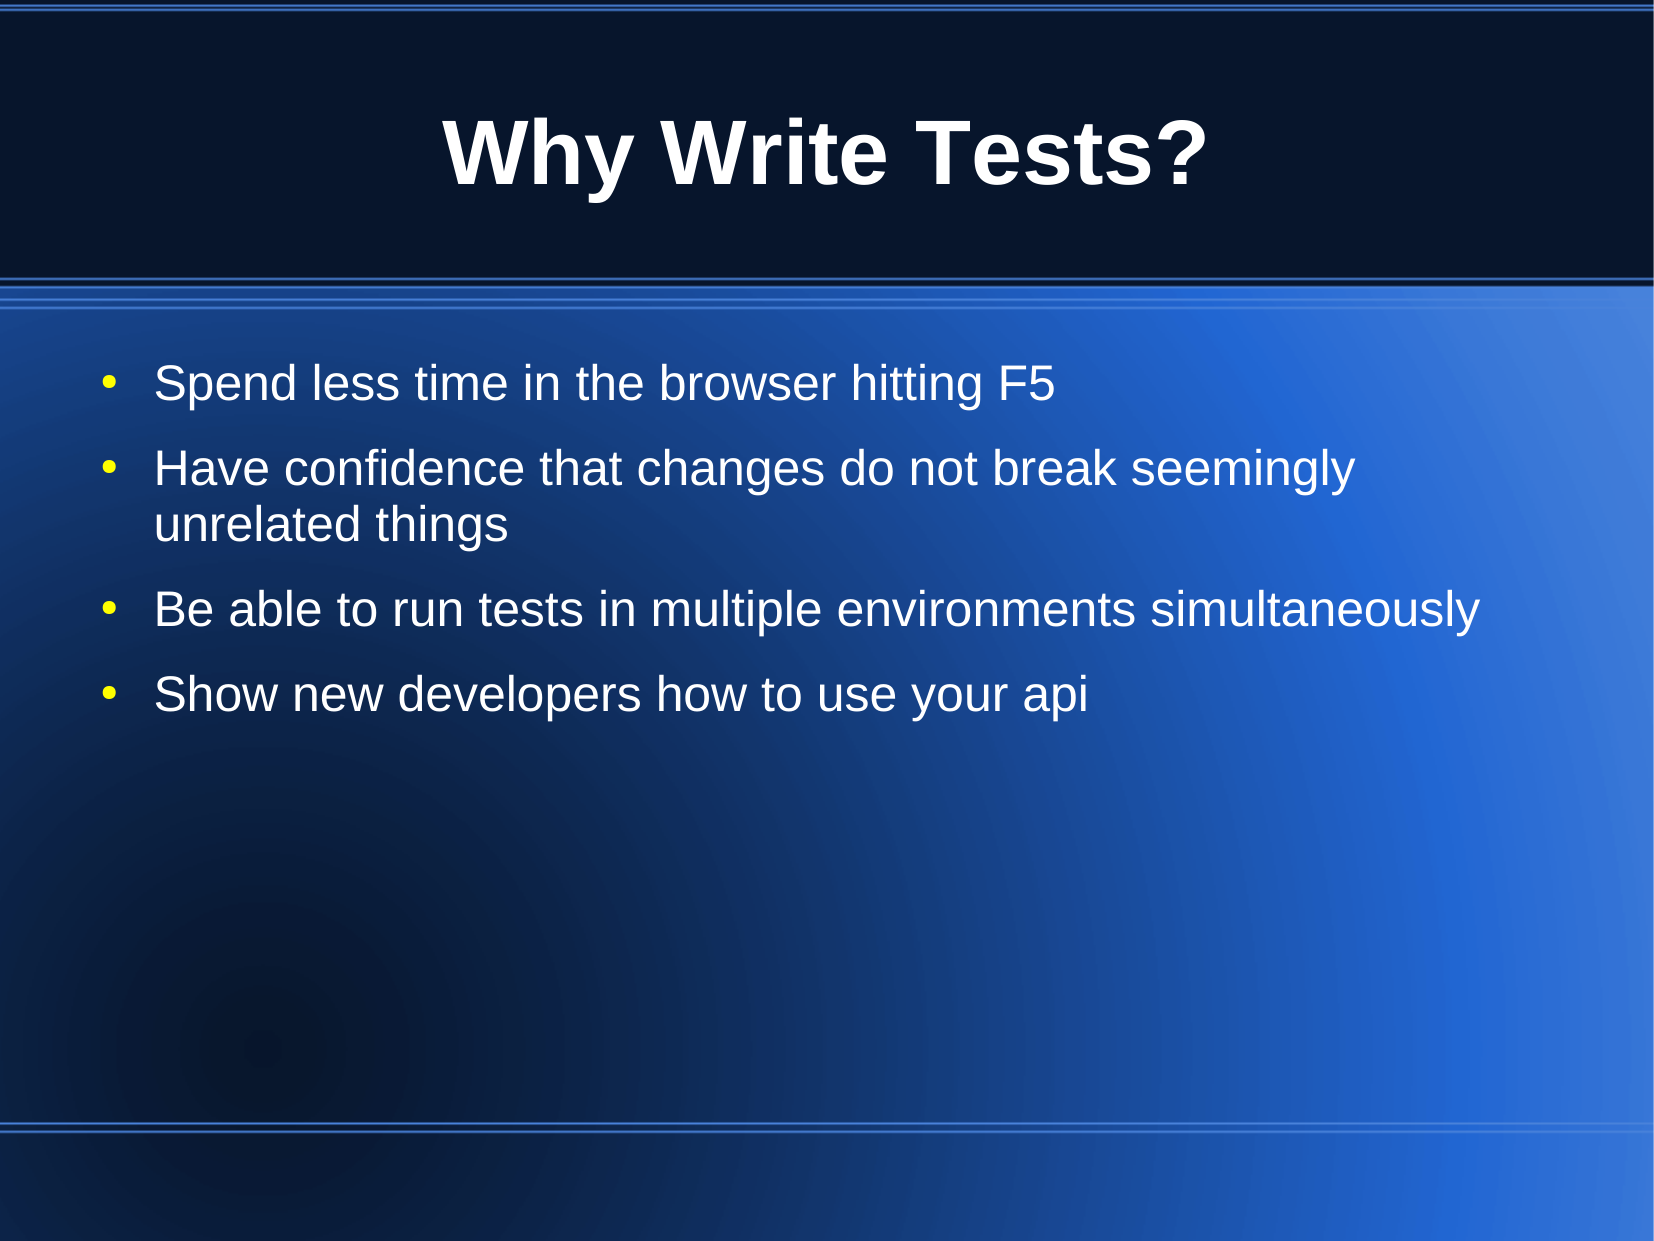

# Why Write Tests?
Spend less time in the browser hitting F5
Have confidence that changes do not break seemingly unrelated things
Be able to run tests in multiple environments simultaneously
Show new developers how to use your api